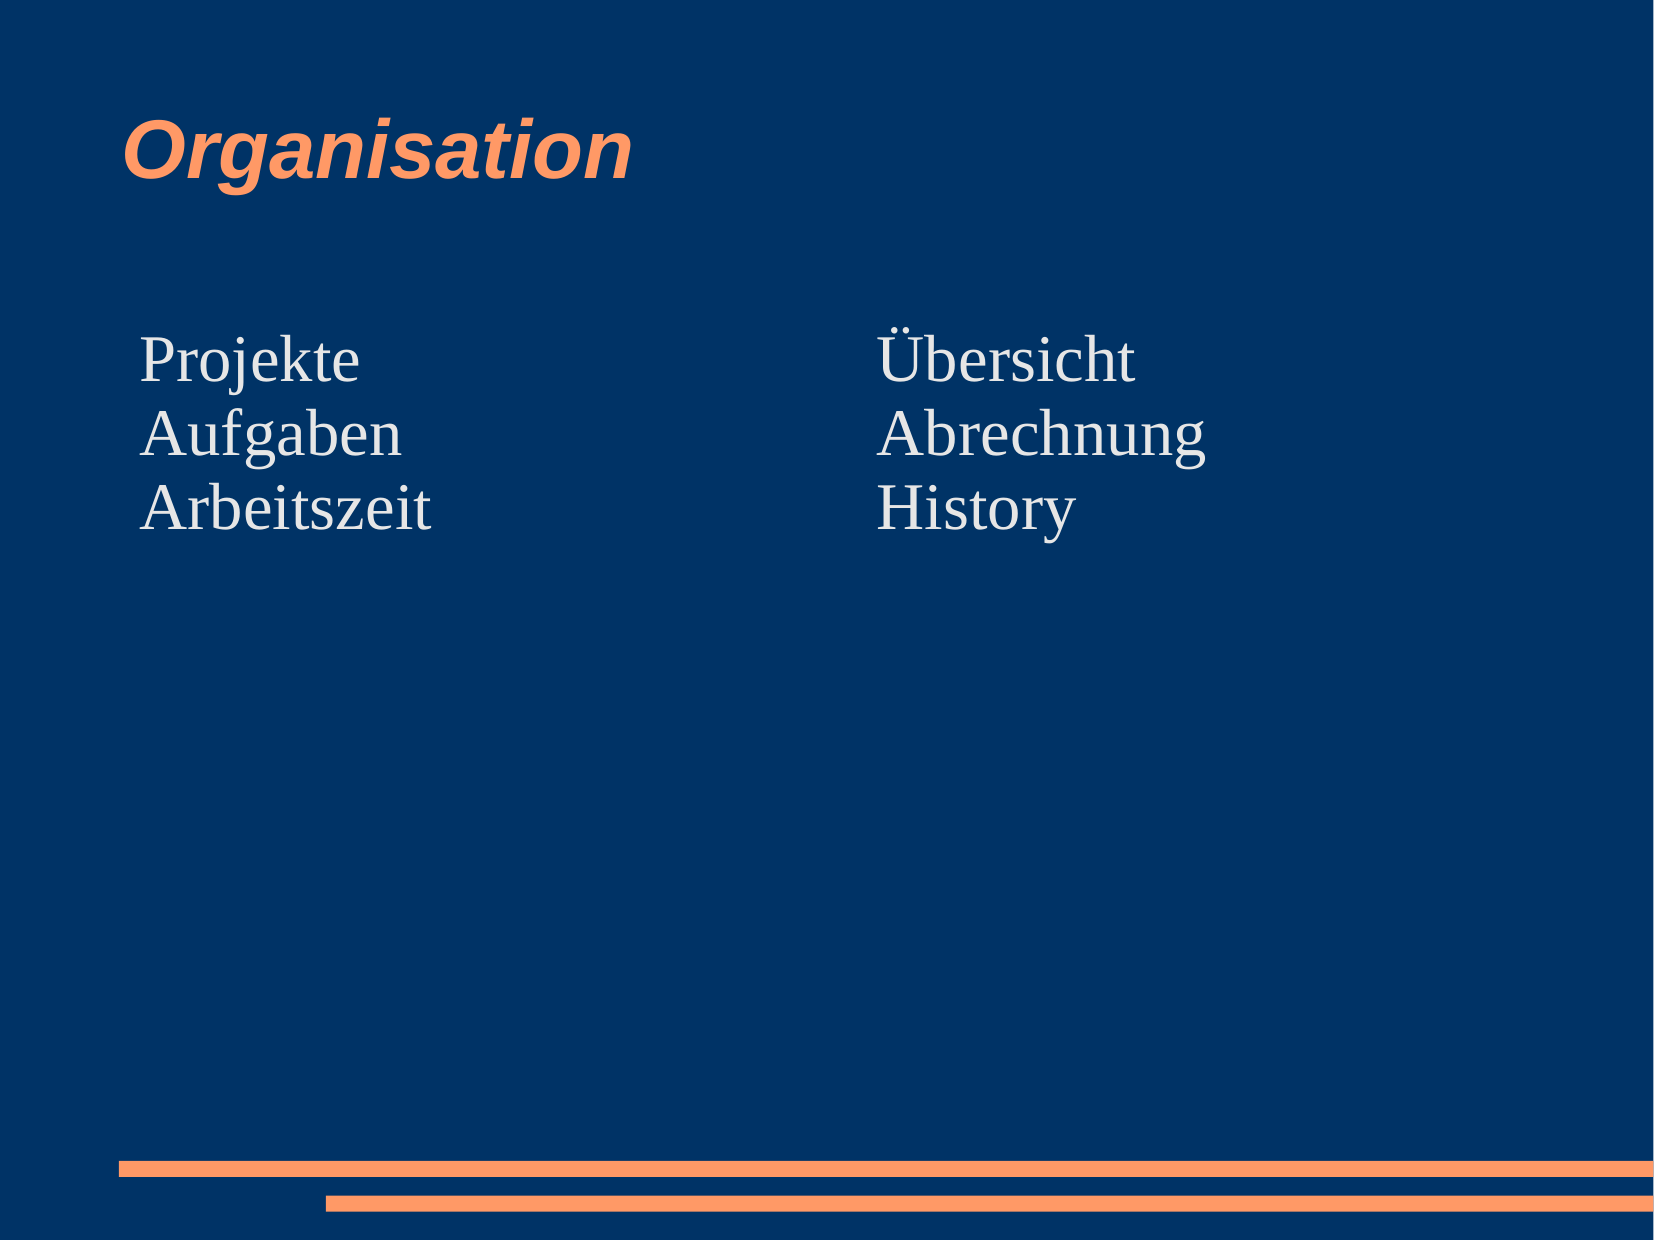

# Organisation
Projekte
Aufgaben
Arbeitszeit
Übersicht
Abrechnung
History